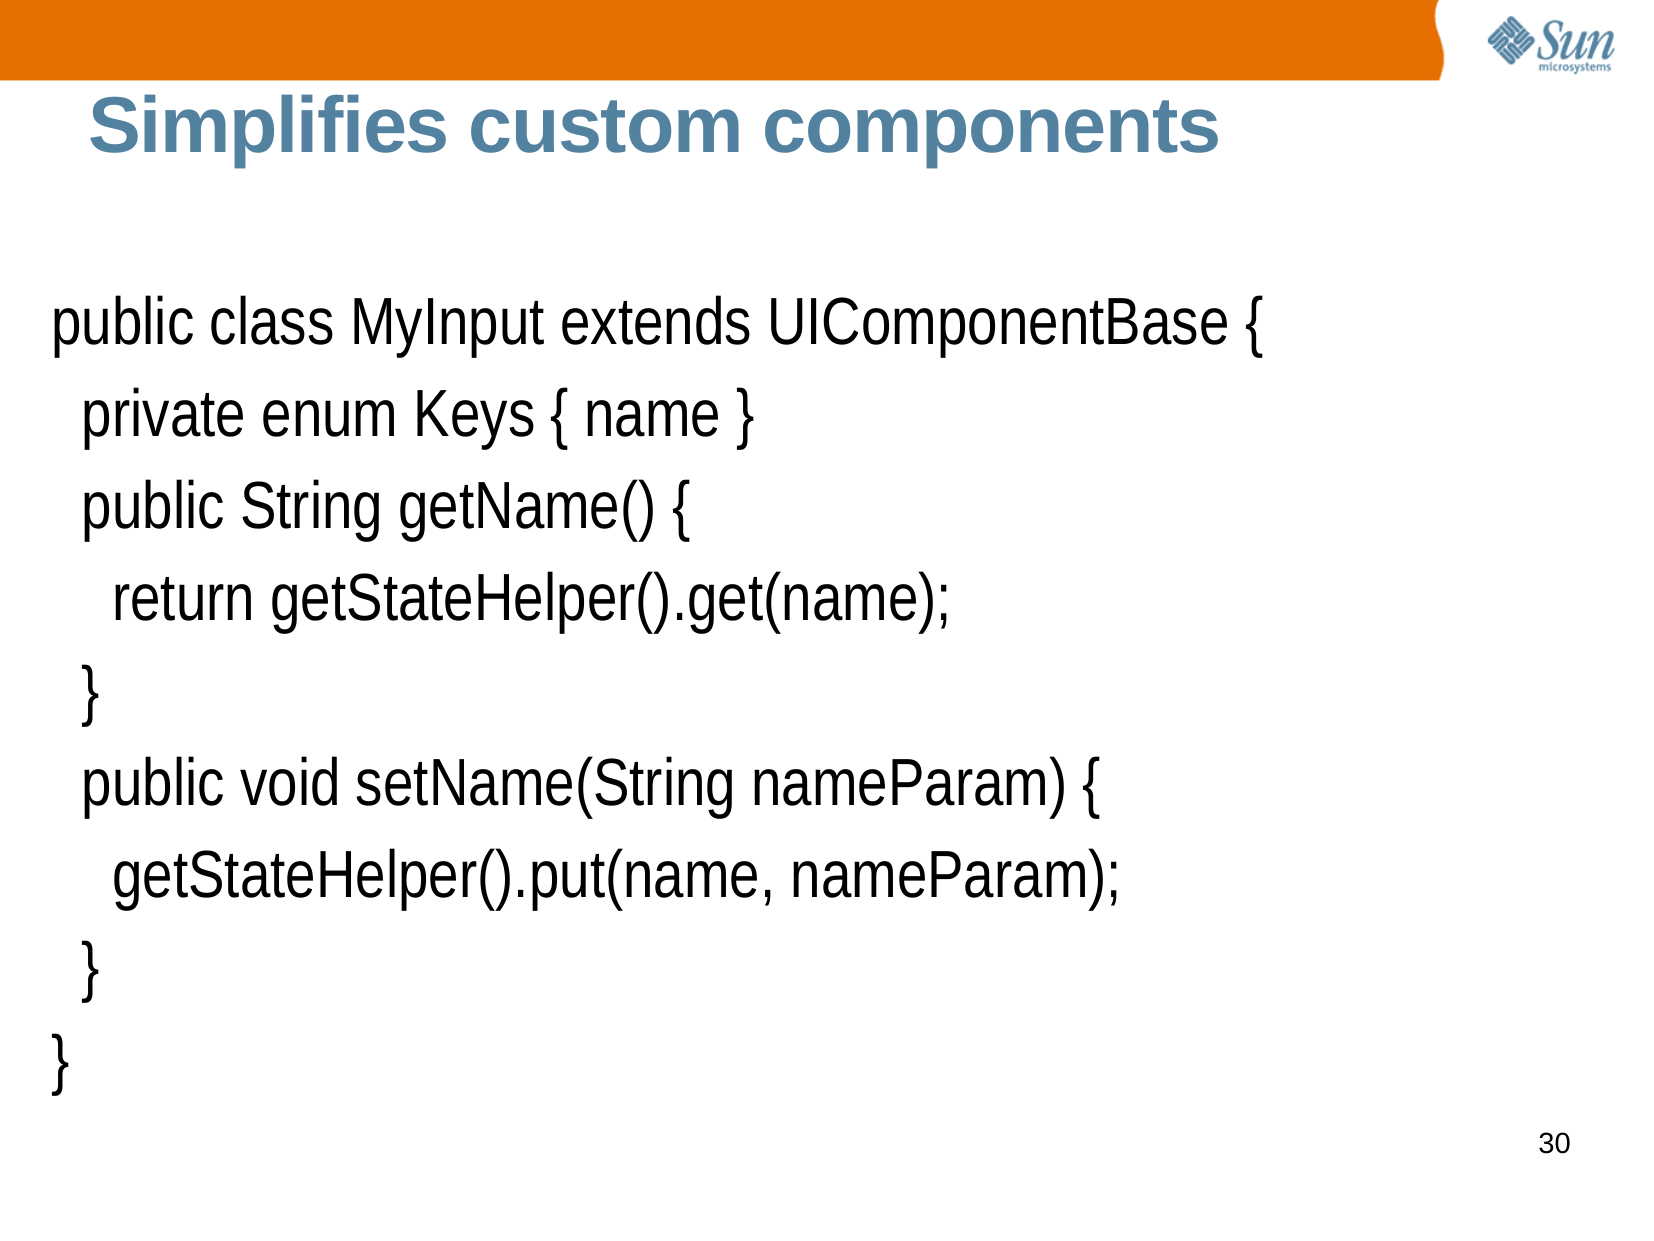

# Simplifies custom components
public class MyInput extends UIComponentBase {
 private enum Keys { name }
 public String getName() {
 return getStateHelper().get(name);
 }
 public void setName(String nameParam) {
 getStateHelper().put(name, nameParam);
 }
}
30